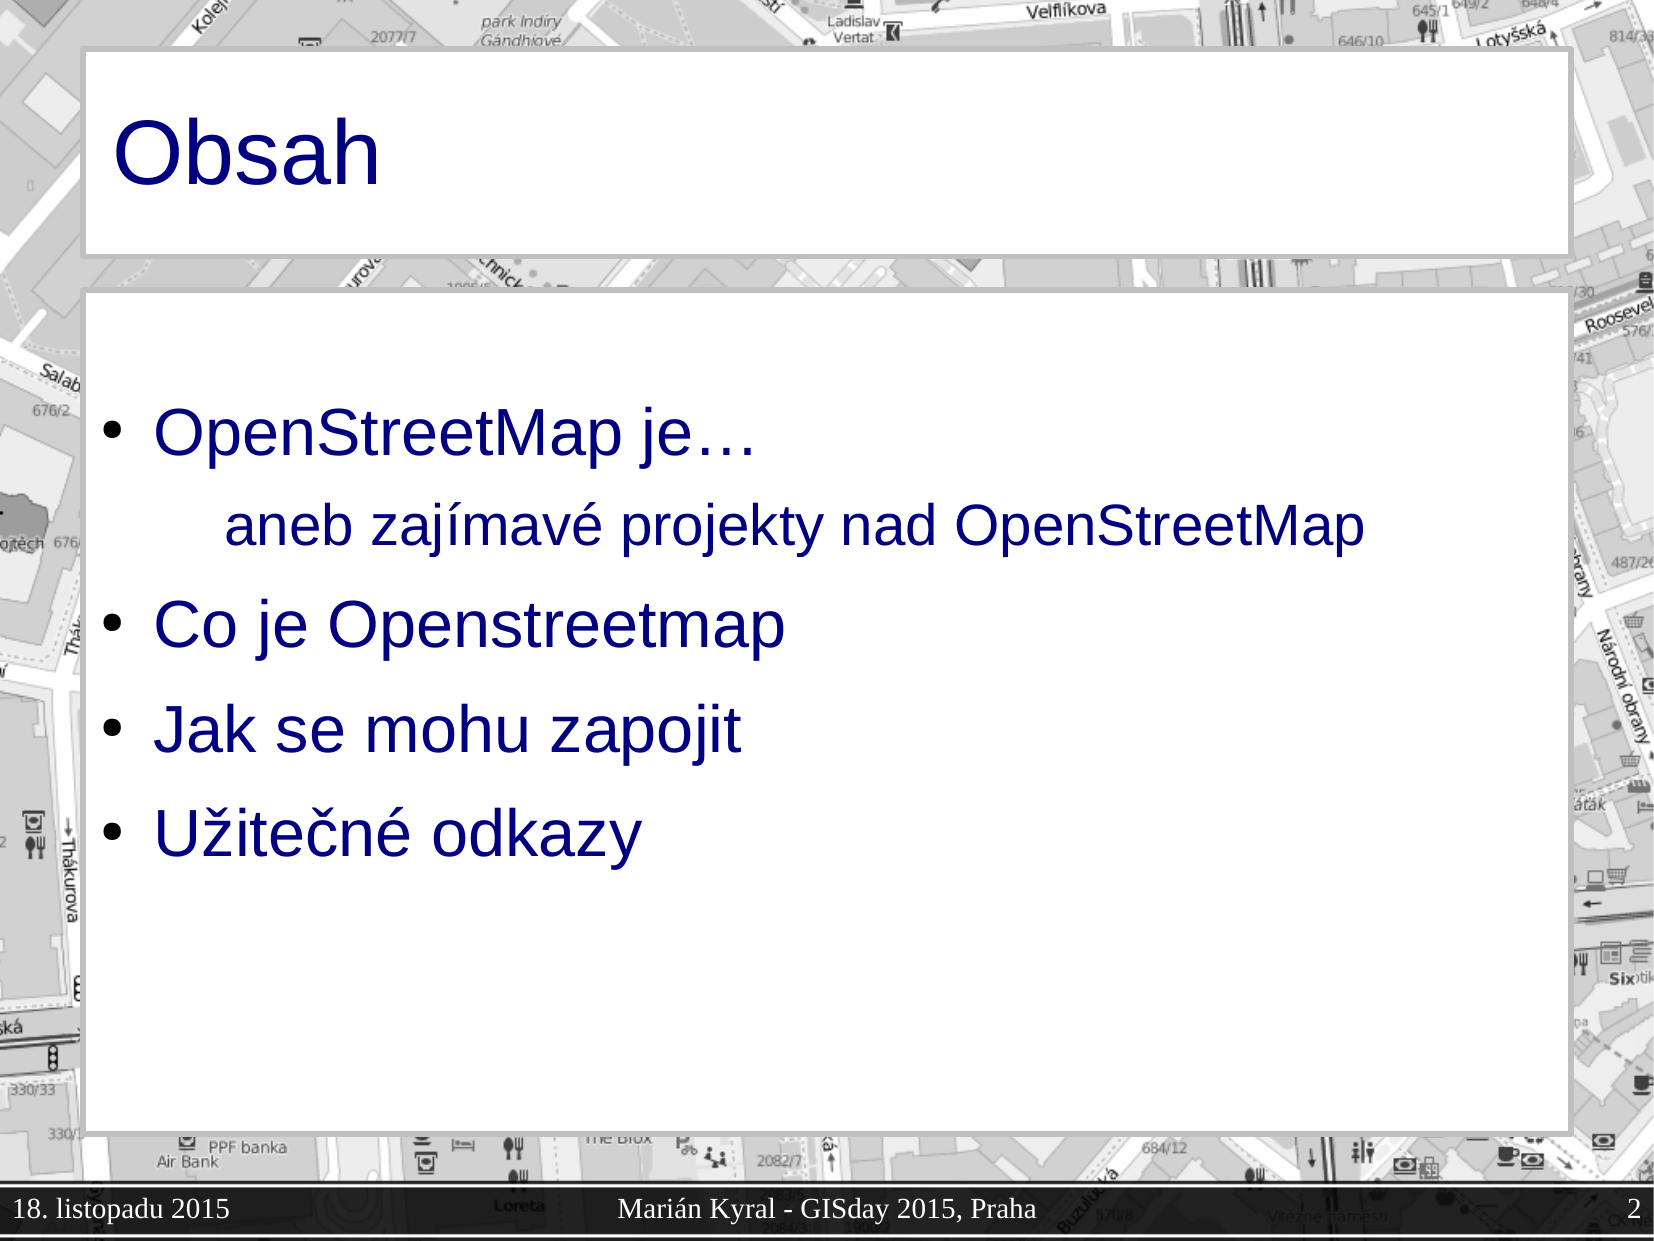

# Obsah
OpenStreetMap je…
aneb zajímavé projekty nad OpenStreetMap
Co je Openstreetmap
Jak se mohu zapojit
Užitečné odkazy
18. listopadu 2015
Marián Kyral - GISday 2015, Praha
2